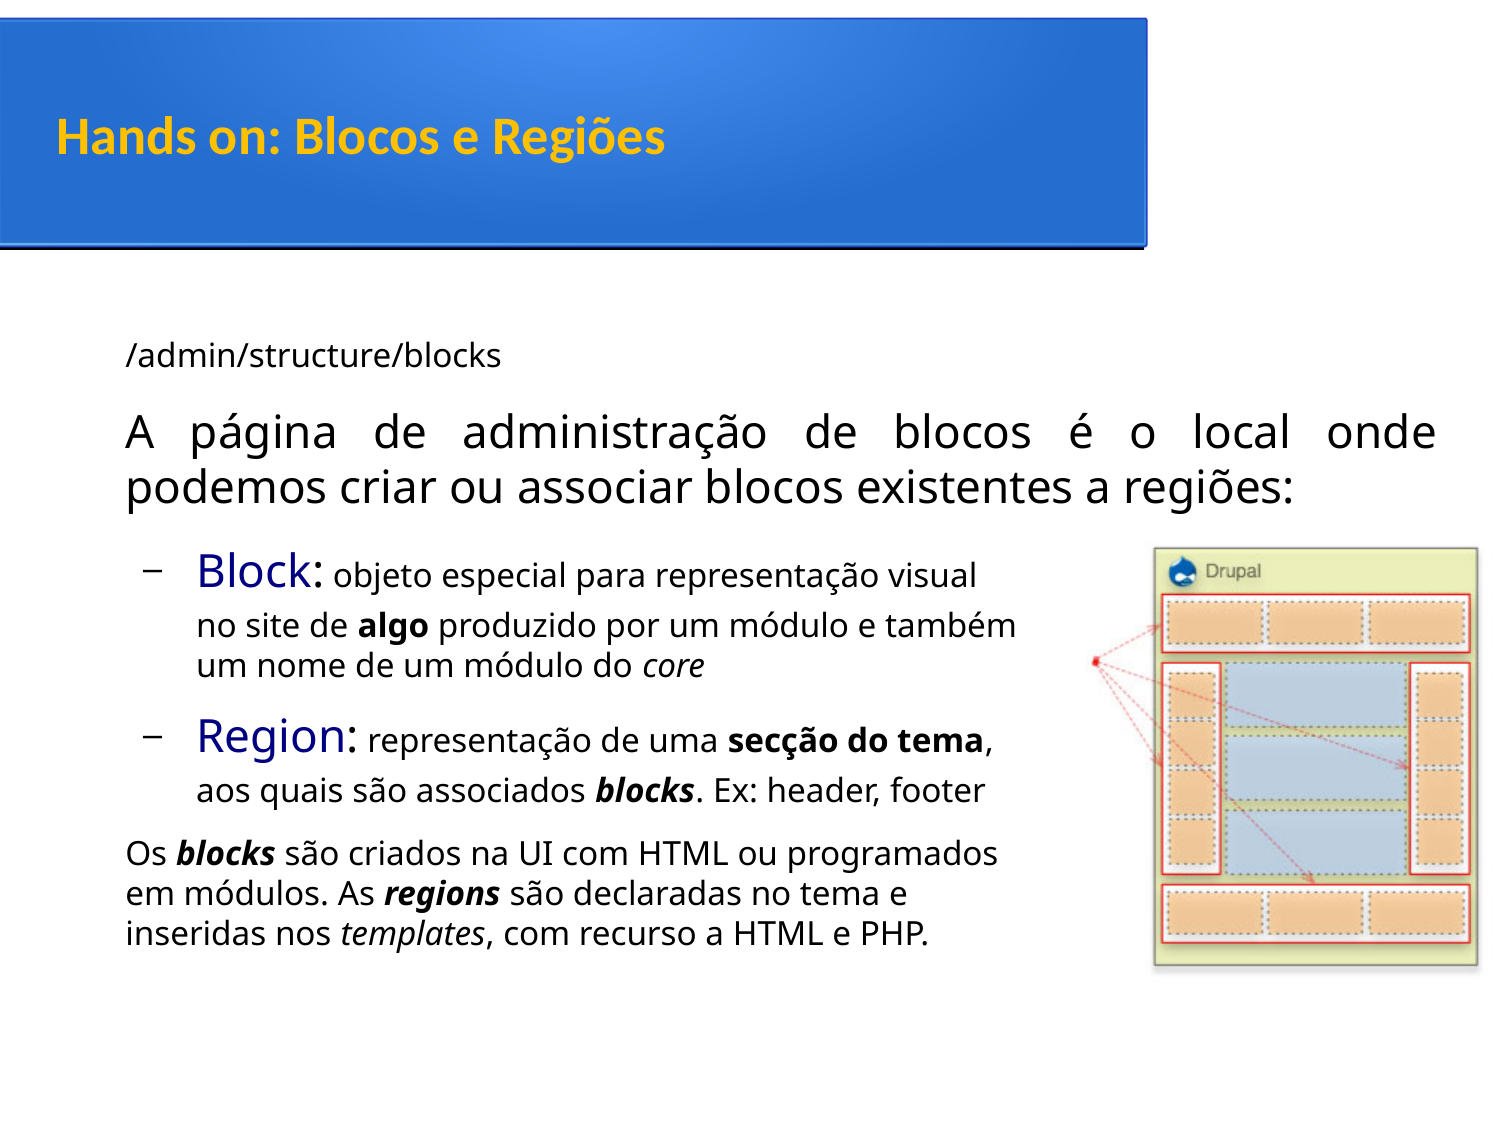

# Hands on: Blocos e Regiões
/admin/structure/blocks
A página de administração de blocos é o local onde podemos criar ou associar blocos existentes a regiões:
Block: objeto especial para representação visual
no site de algo produzido por um módulo e também
um nome de um módulo do core
Region: representação de uma secção do tema,
aos quais são associados blocks. Ex: header, footer
Os blocks são criados na UI com HTML ou programados
em módulos. As regions são declaradas no tema e
inseridas nos templates, com recurso a HTML e PHP.